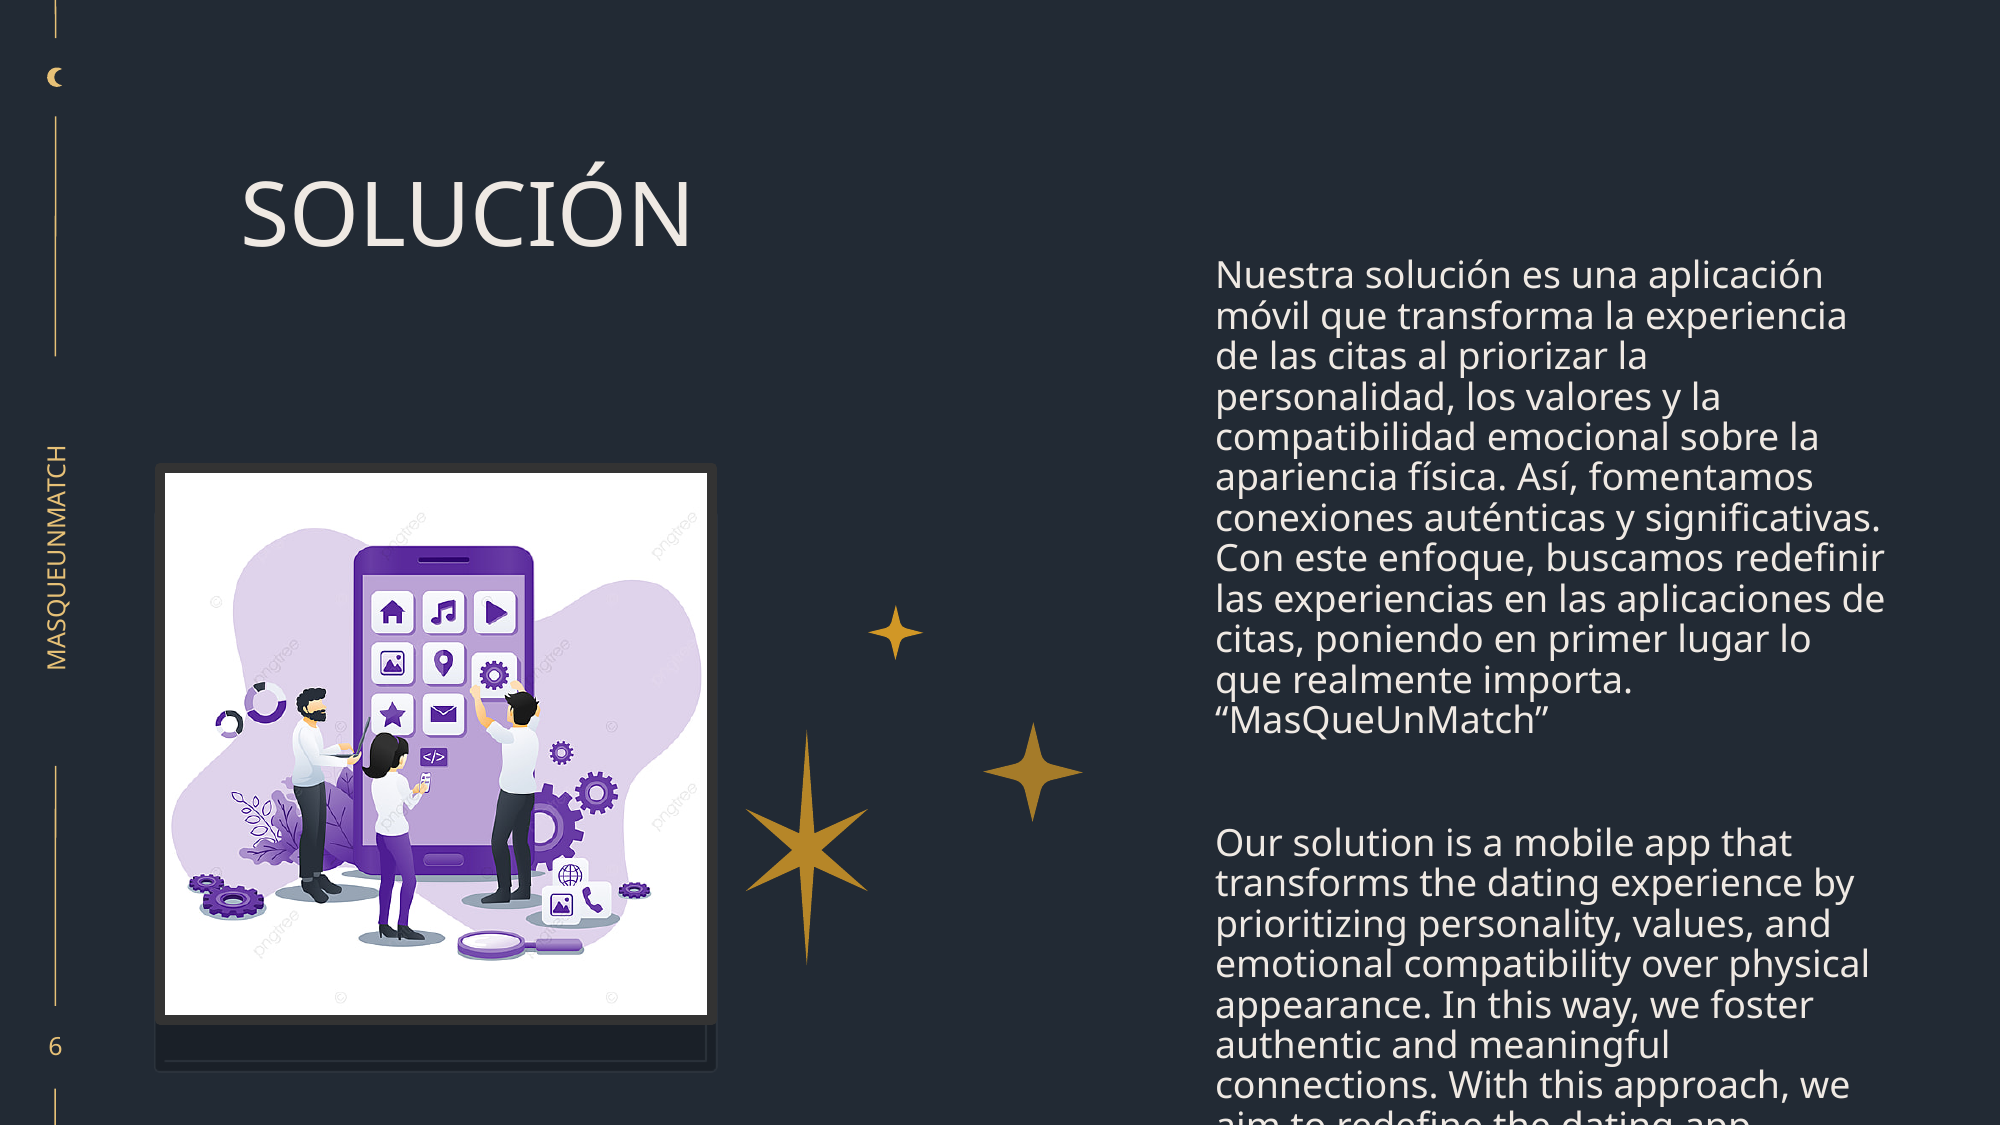

# SOLUCIÓN
Nuestra solución es una aplicación móvil que transforma la experiencia de las citas al priorizar la personalidad, los valores y la compatibilidad emocional sobre la apariencia física. Así, fomentamos conexiones auténticas y significativas. Con este enfoque, buscamos redefinir las experiencias en las aplicaciones de citas, poniendo en primer lugar lo que realmente importa. “MasQueUnMatch”
Our solution is a mobile app that transforms the dating experience by prioritizing personality, values, and emotional compatibility over physical appearance. In this way, we foster authentic and meaningful connections. With this approach, we aim to redefine the dating app experience by putting what truly matters first. "MoreThanAMatch"
MASQUEUNMATCH